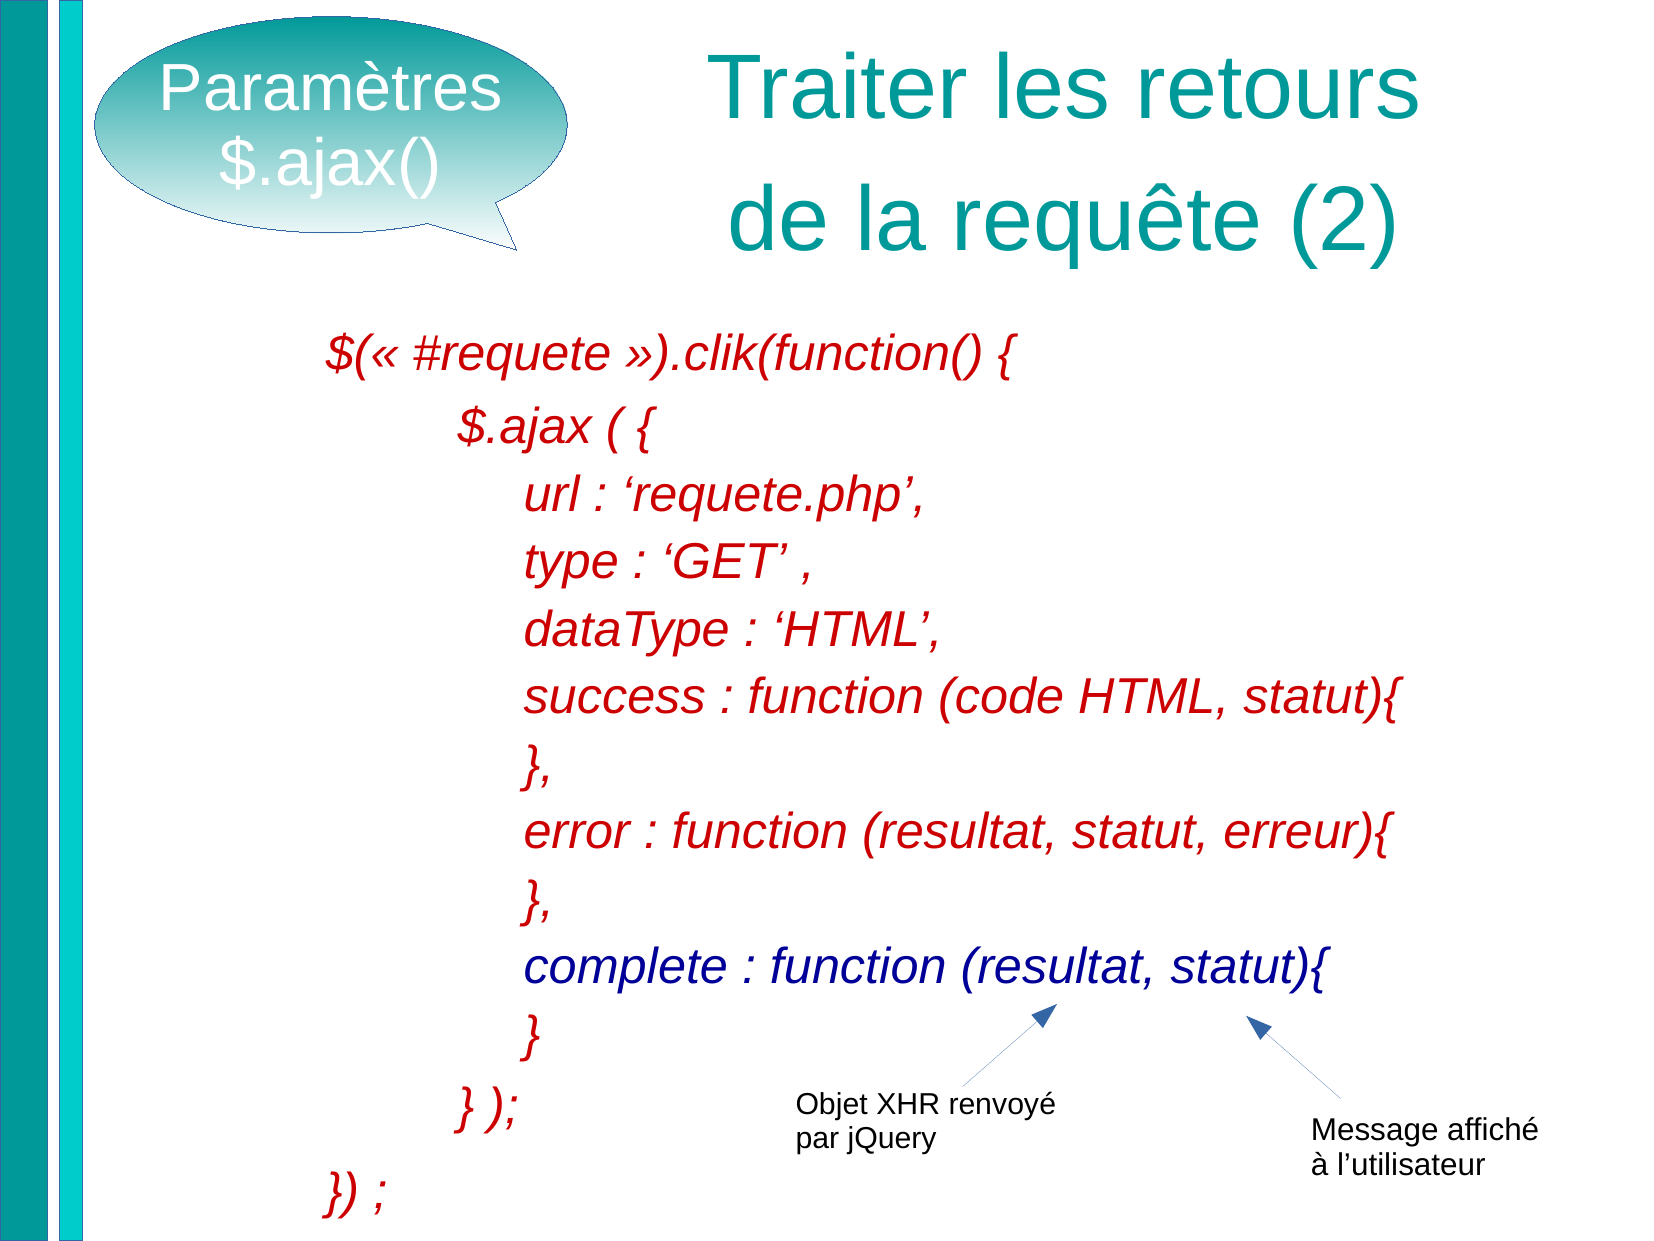

Paramètres
$.ajax()
Traiter les retours
de la requête (2)
# $(« #requete »).clik(function() {
$.ajax ( {
url : ‘requete.php’,
type : ‘GET’ ,
dataType : ‘HTML’,
success : function (code HTML, statut){
},
error : function (resultat, statut, erreur){
},
complete : function (resultat, statut){
}
} );
}) ;
Objet XHR renvoyé par jQuery
Message affiché à l’utilisateur